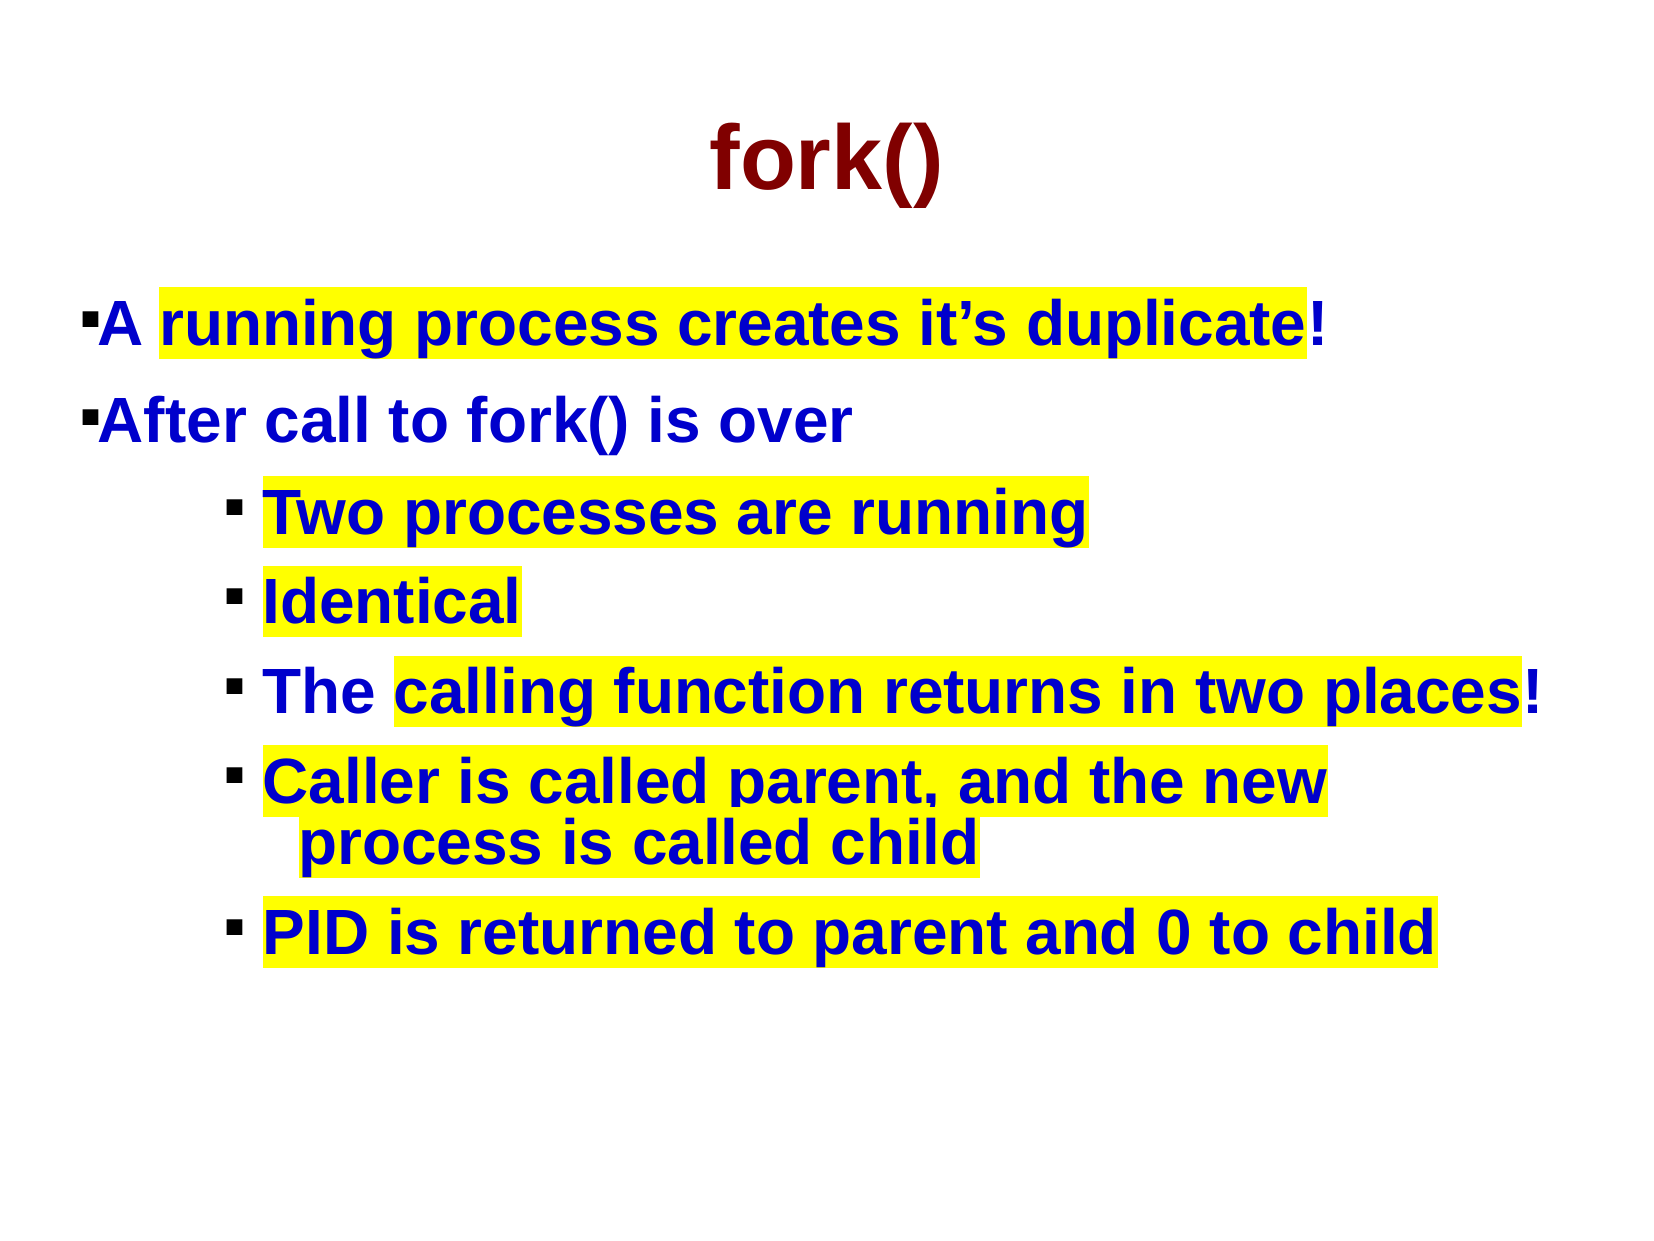

# fork()
A running process creates it’s duplicate!
After call to fork() is over
Two processes are running
Identical
The calling function returns in two places!
Caller is called parent, and the new process is called child
PID is returned to parent and 0 to child